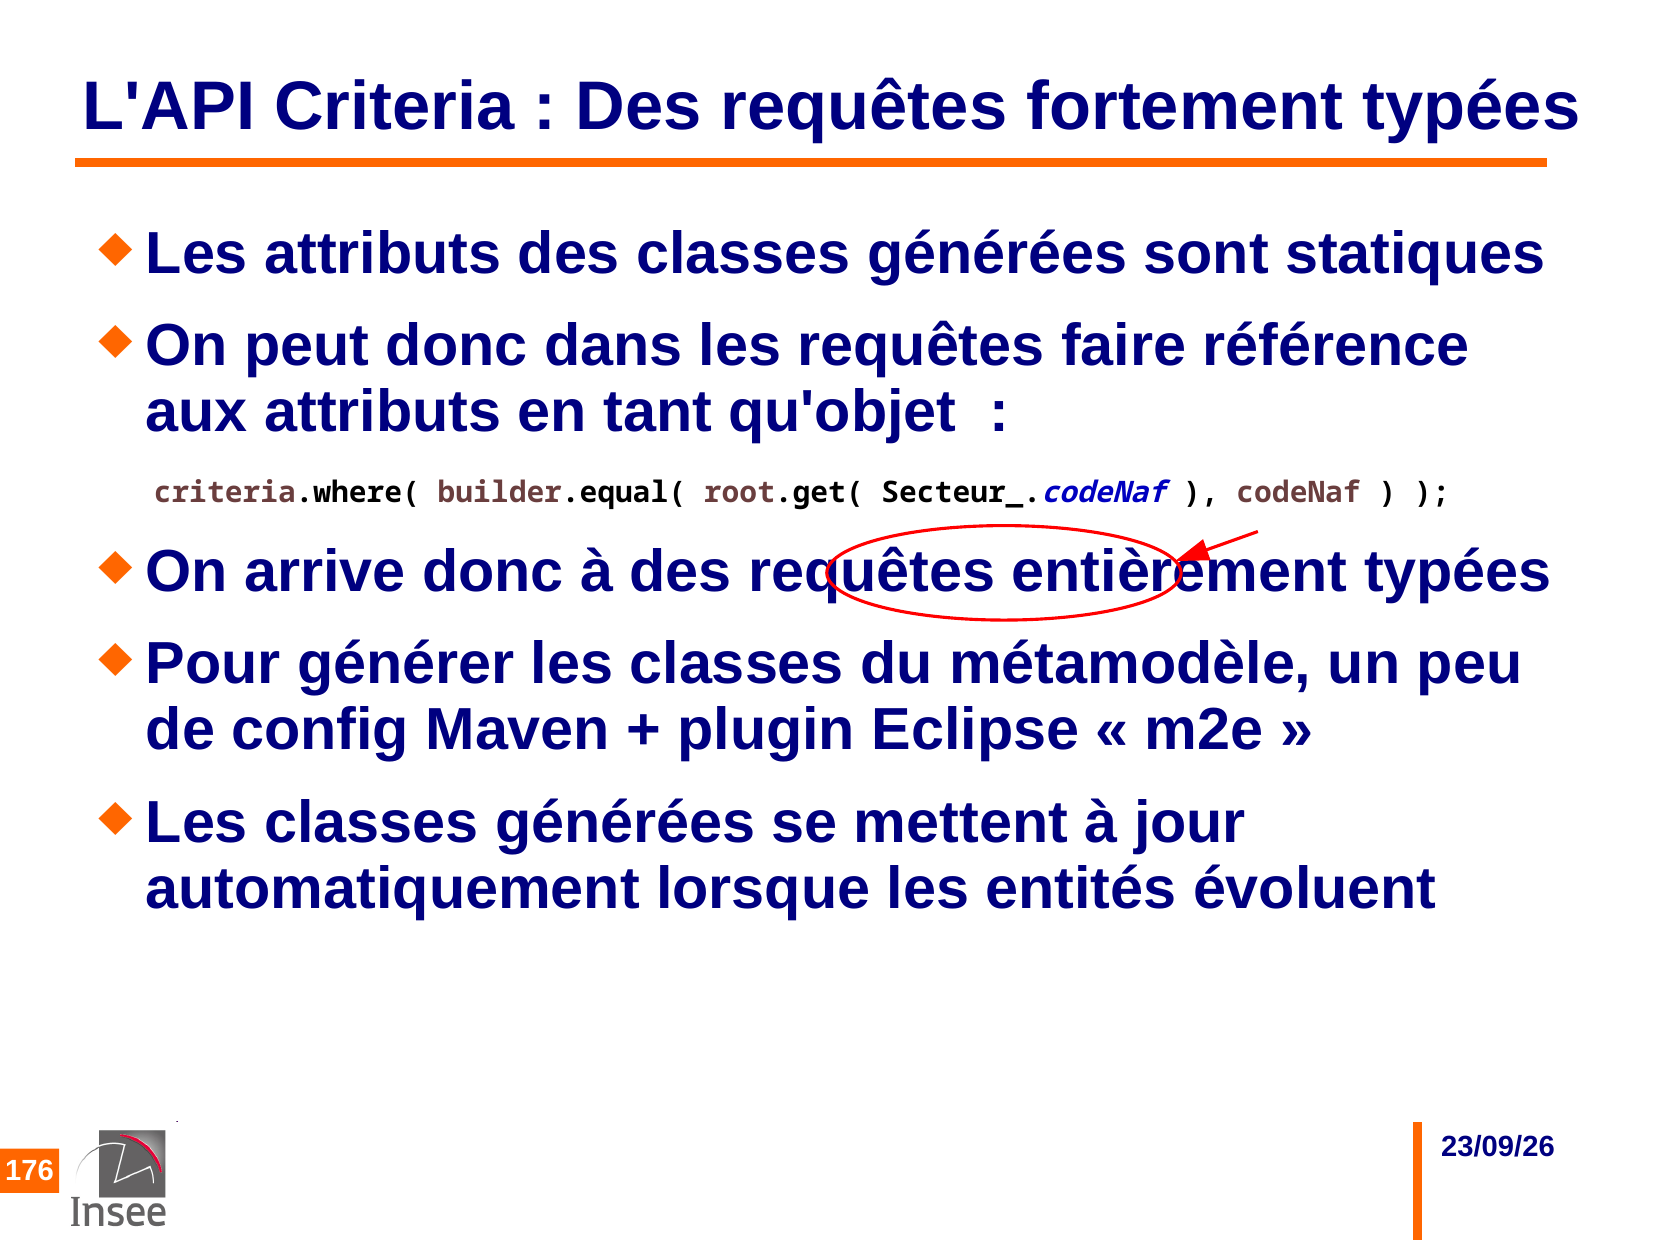

# L'API Criteria : Des requêtes fortement typées
Les attributs des classes générées sont statiques
On peut donc dans les requêtes faire référence aux attributs en tant qu'objet  :
 criteria.where( builder.equal( root.get( Secteur_.codeNaf ), codeNaf ) );
On arrive donc à des requêtes entièrement typées
Pour générer les classes du métamodèle, un peu de config Maven + plugin Eclipse « m2e »
Les classes générées se mettent à jour automatiquement lorsque les entités évoluent
176